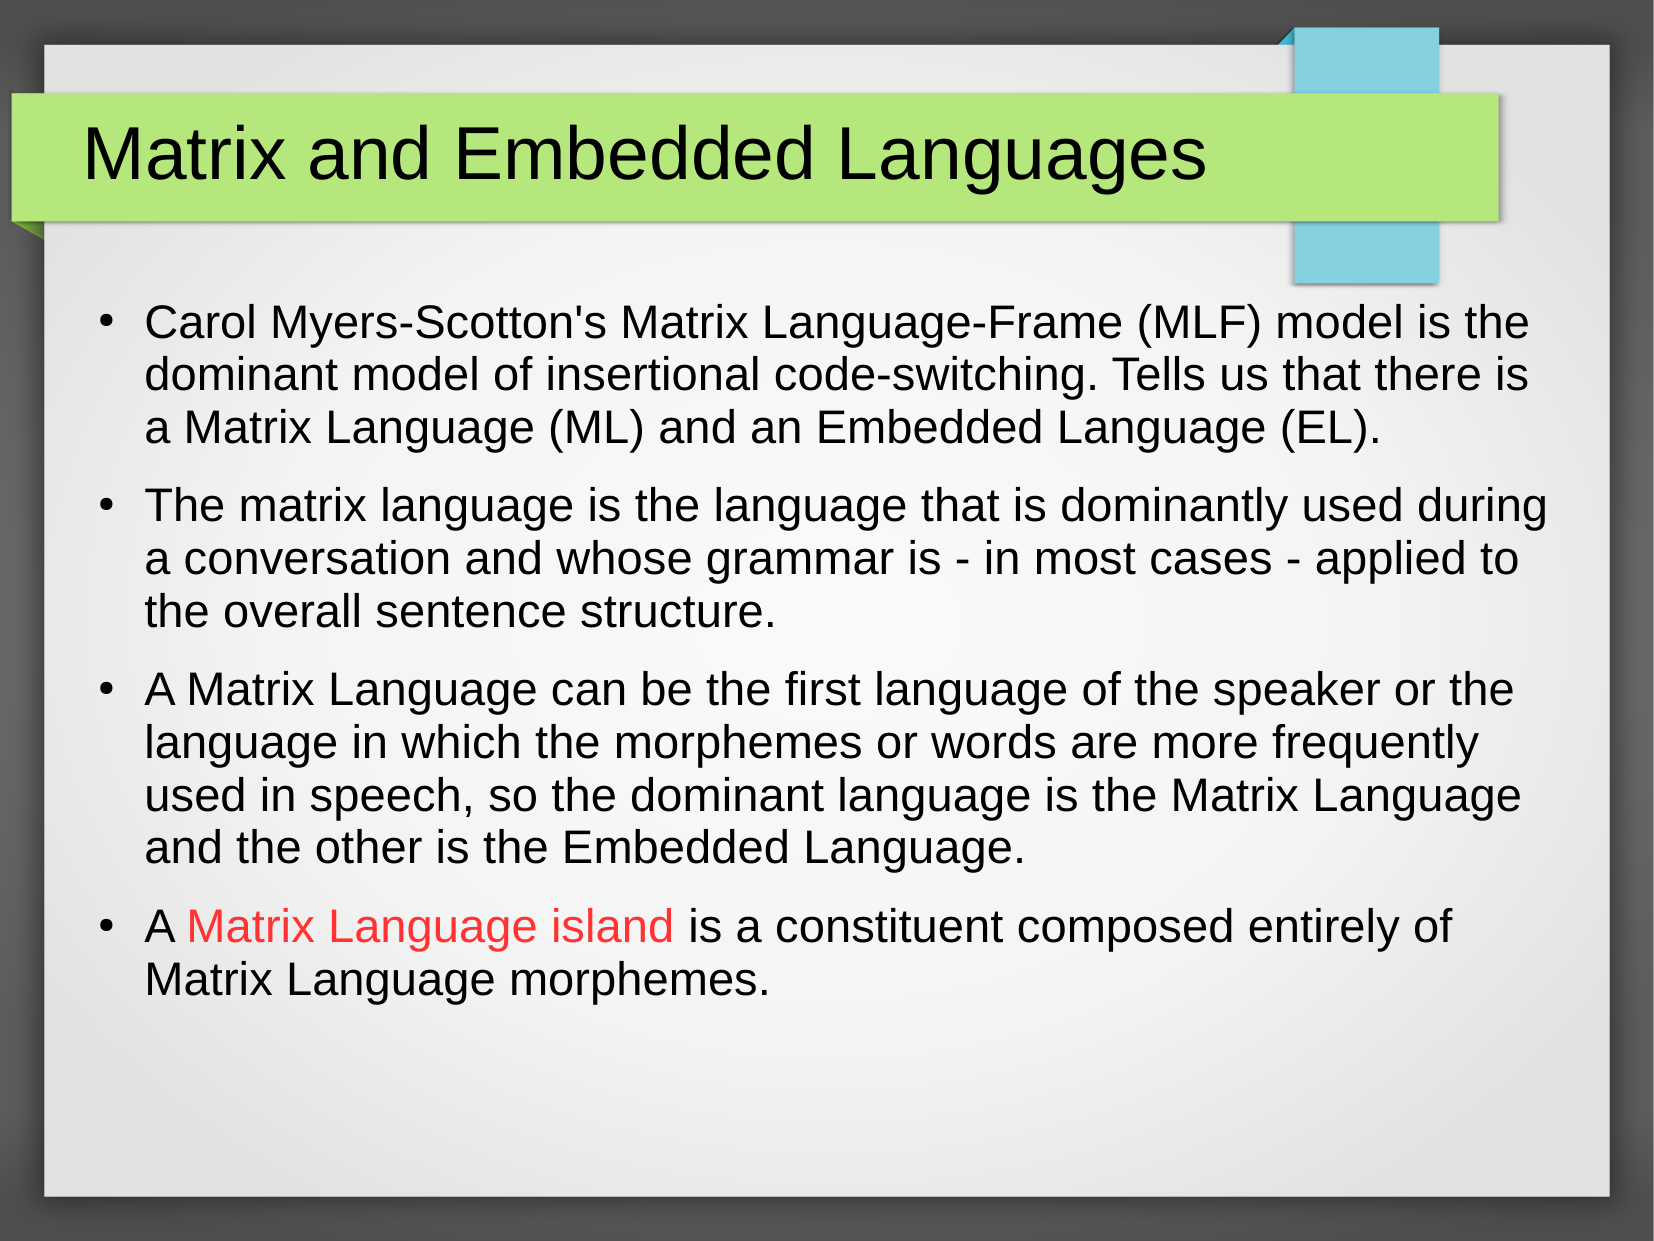

# Matrix and Embedded Languages
Carol Myers-Scotton's Matrix Language-Frame (MLF) model is the dominant model of insertional code-switching. Tells us that there is a Matrix Language (ML) and an Embedded Language (EL).
The matrix language is the language that is dominantly used during a conversation and whose grammar is - in most cases - applied to the overall sentence structure.
A Matrix Language can be the first language of the speaker or the language in which the morphemes or words are more frequently used in speech, so the dominant language is the Matrix Language and the other is the Embedded Language.
A Matrix Language island is a constituent composed entirely of Matrix Language morphemes.